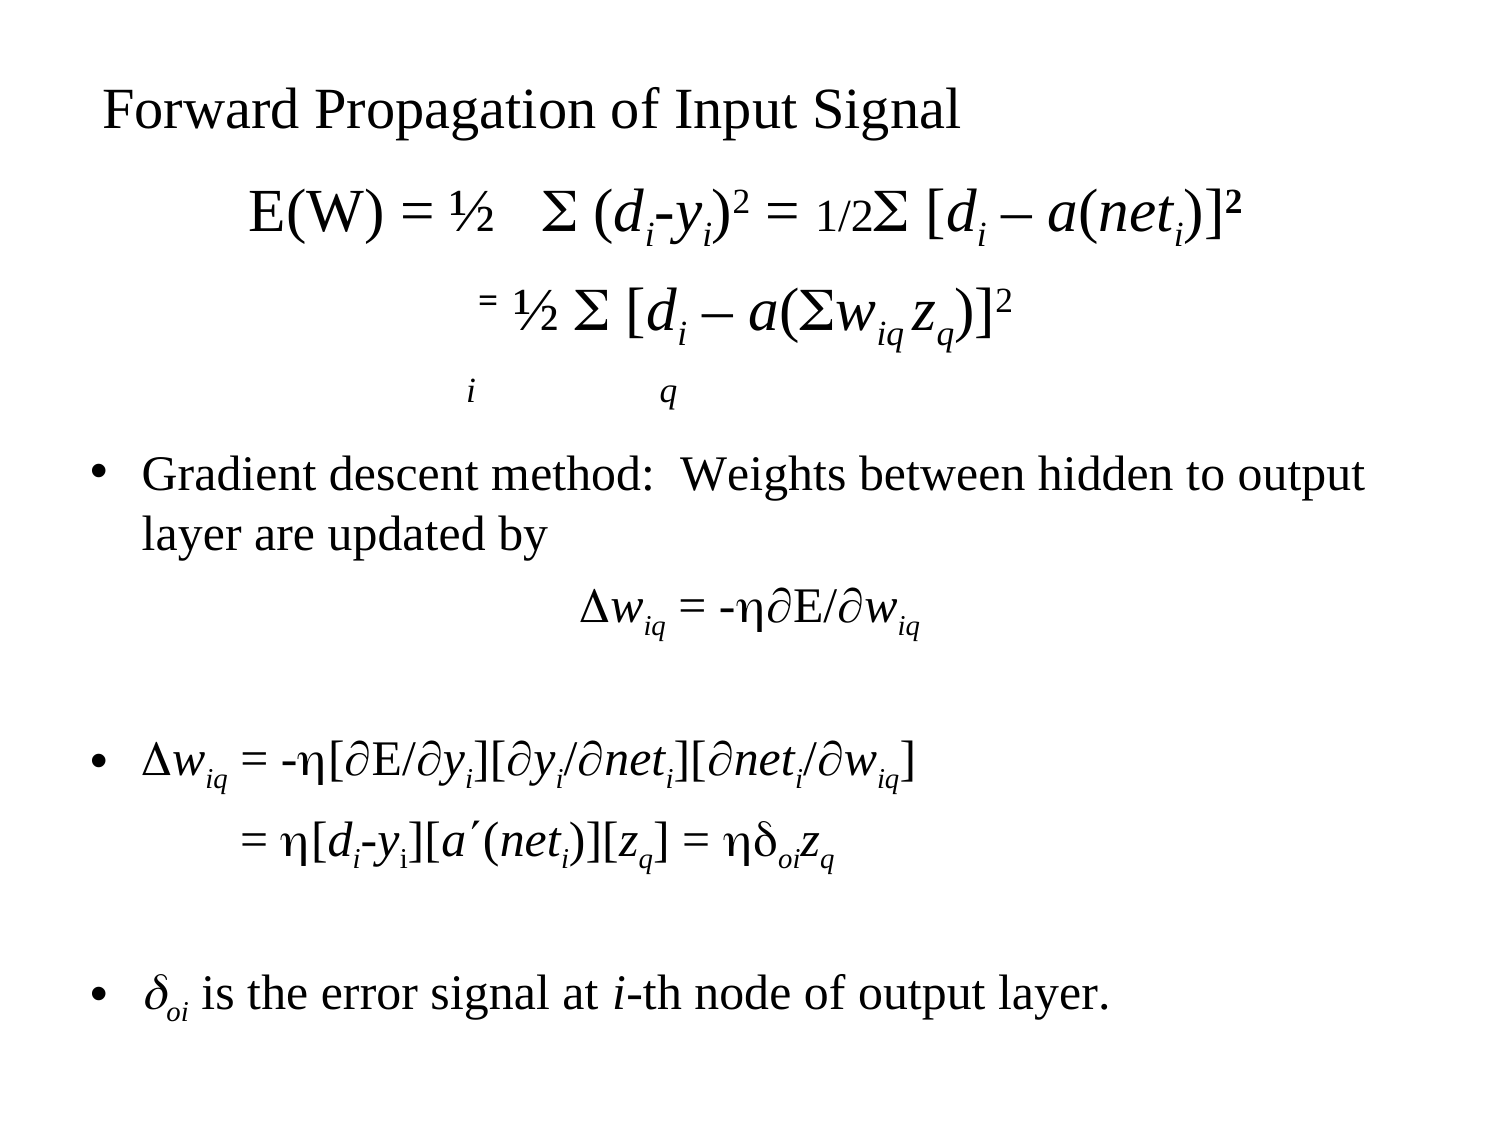

Forward Propagation of Input Signal
# E(W) = ½  (di-yi)2 = 1/2 [di – a(neti)]2
= ½  [di – a(wiq zq)]2
 i q
Gradient descent method: Weights between hidden to output layer are updated by
wiq = -E/wiq
wiq = -[E/yi][yi/neti][neti/wiq]
 = [di-yi][a(neti)][zq] = oizq
oi is the error signal at i-th node of output layer.